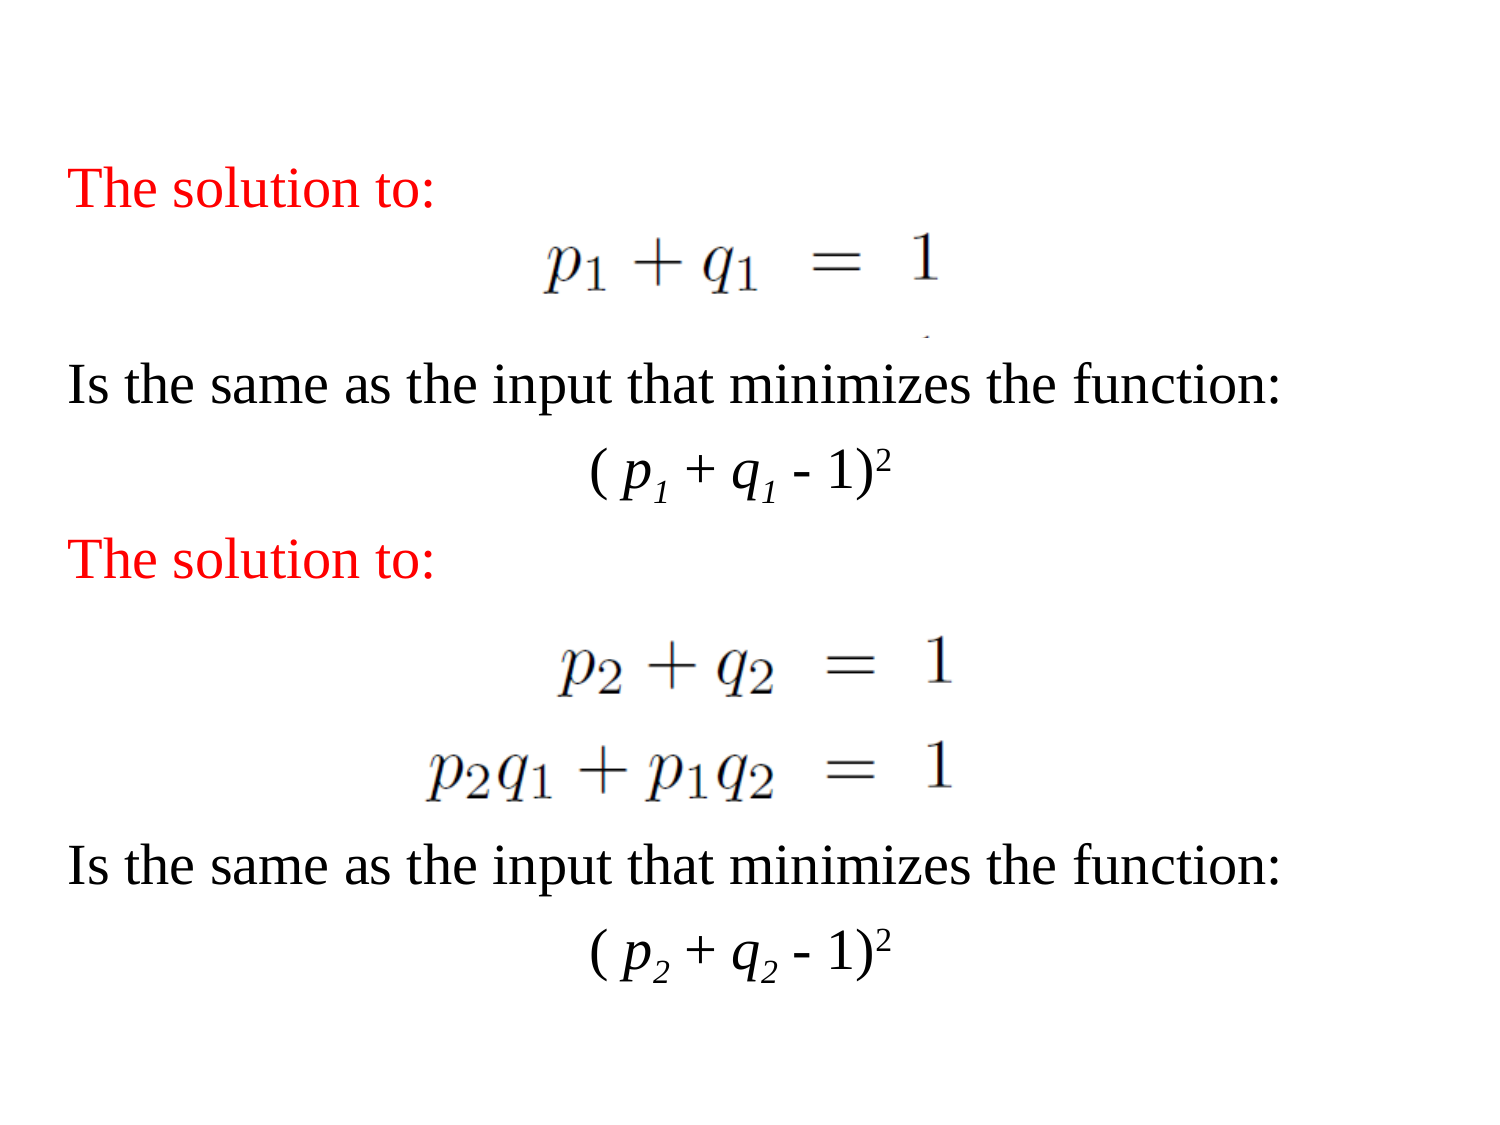

The solution to:
Is the same as the input that minimizes the function:
 ( p1 + q1 - 1)2
The solution to:
Is the same as the input that minimizes the function:
 ( p2 + q2 - 1)2